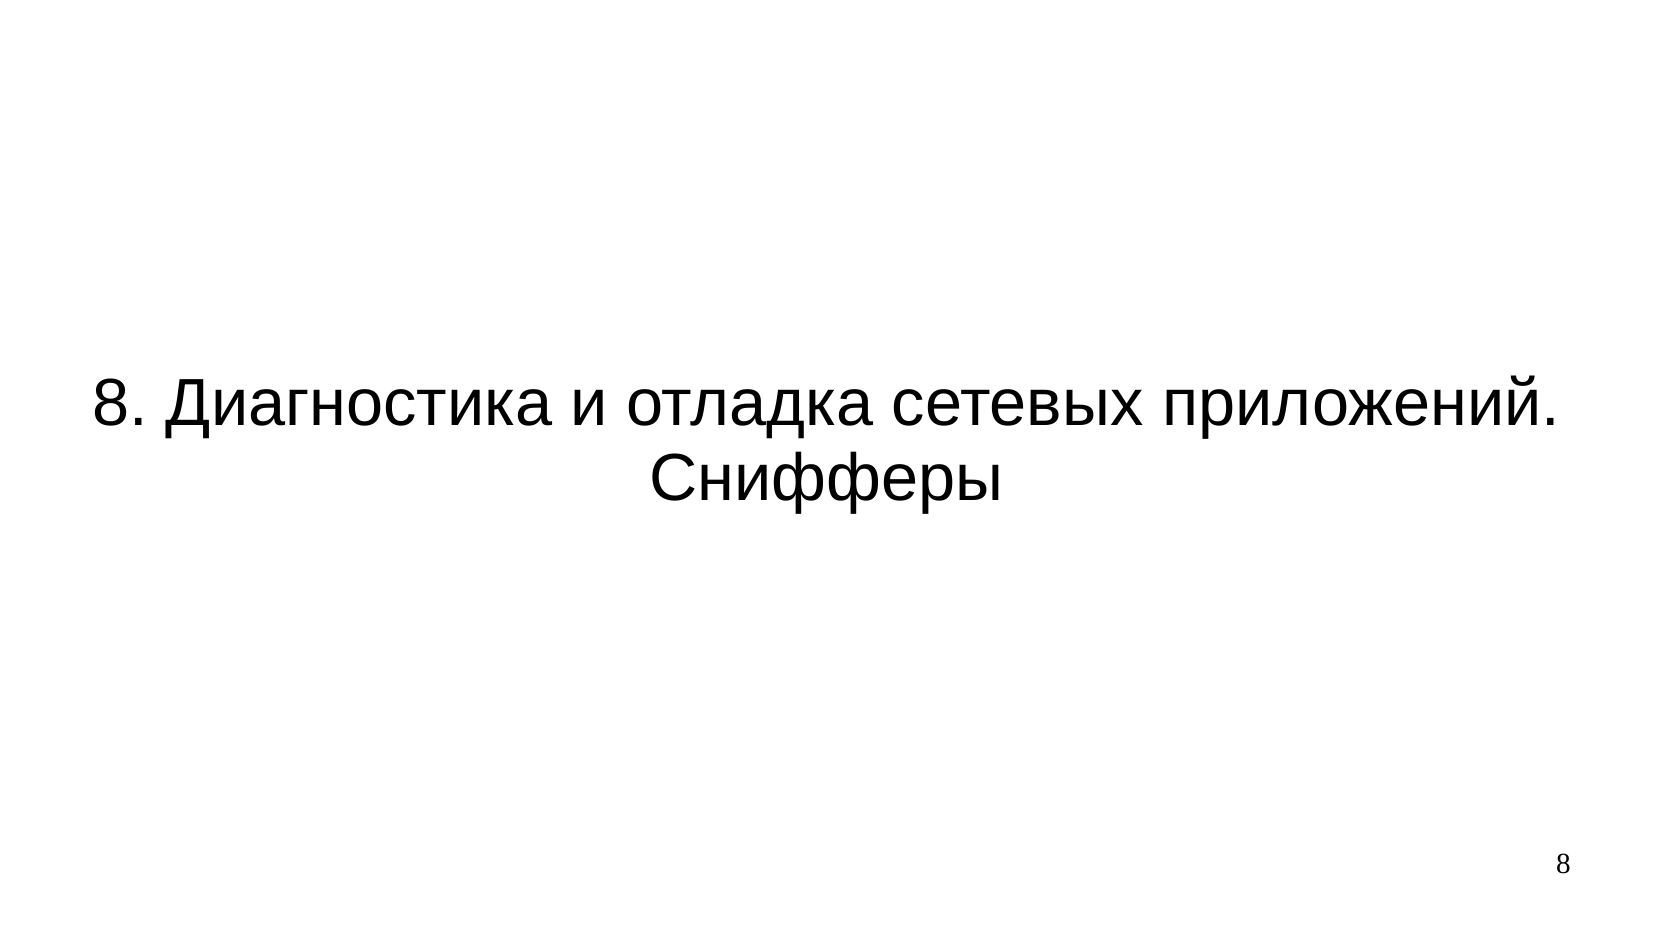

# 8. Диагностика и отладка сетевых приложений. Снифферы
8